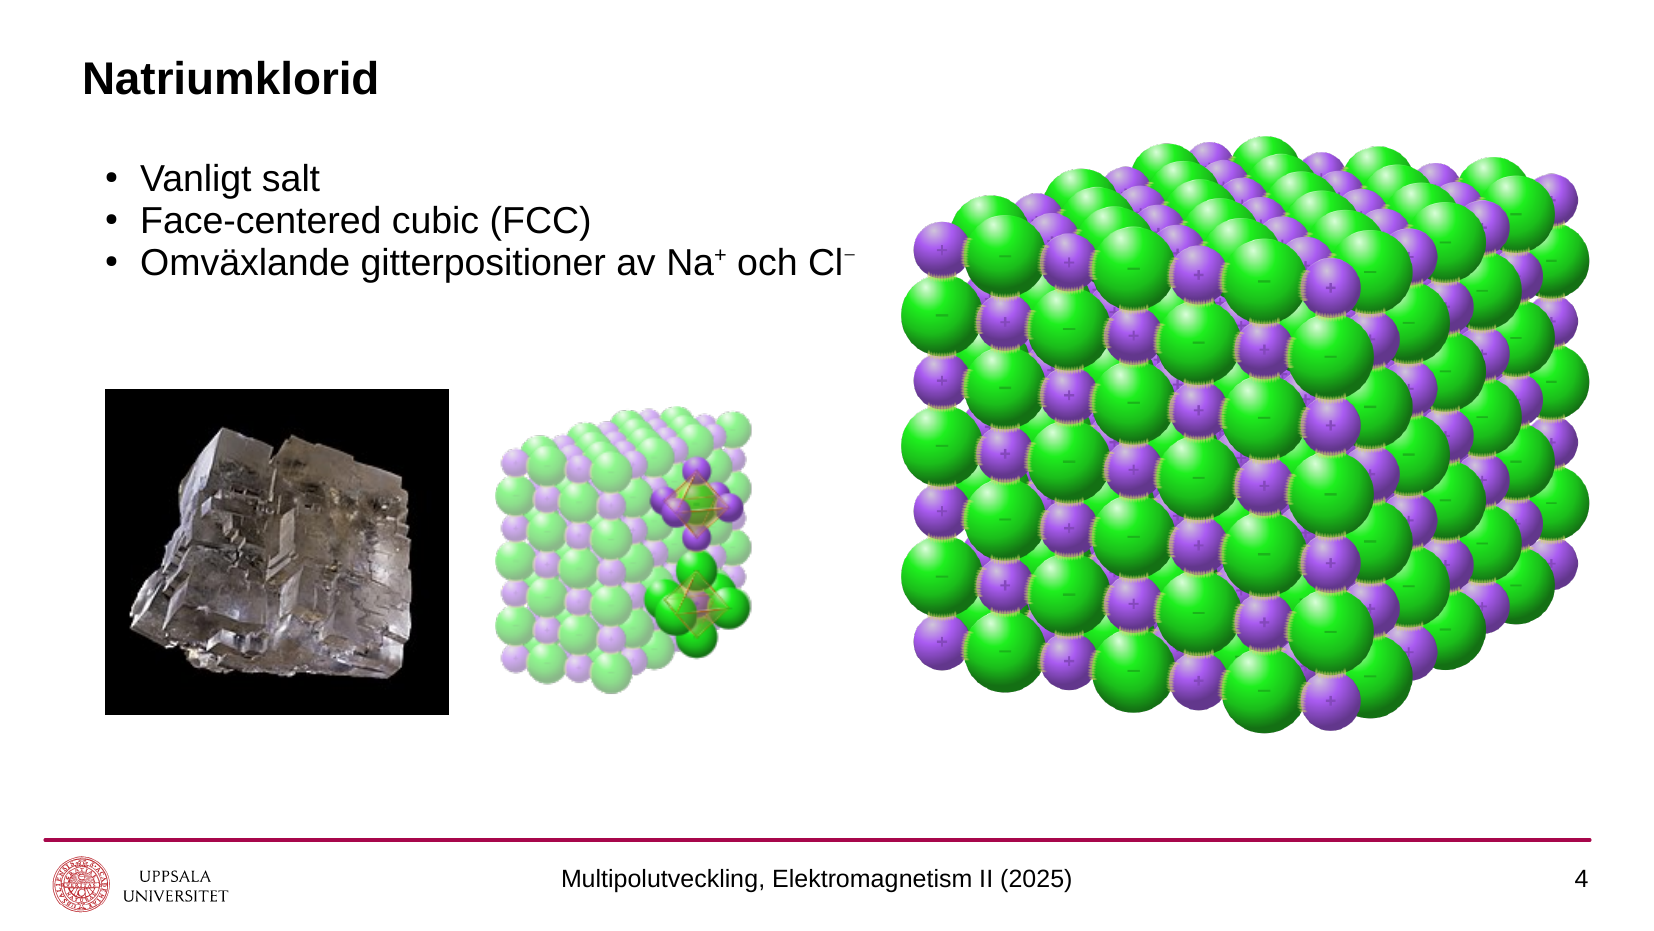

# Natriumklorid
Vanligt salt
Face-centered cubic (FCC)
Omväxlande gitterpositioner av Na+ och Cl−
4
Multipolutveckling, Elektromagnetism II (2025)